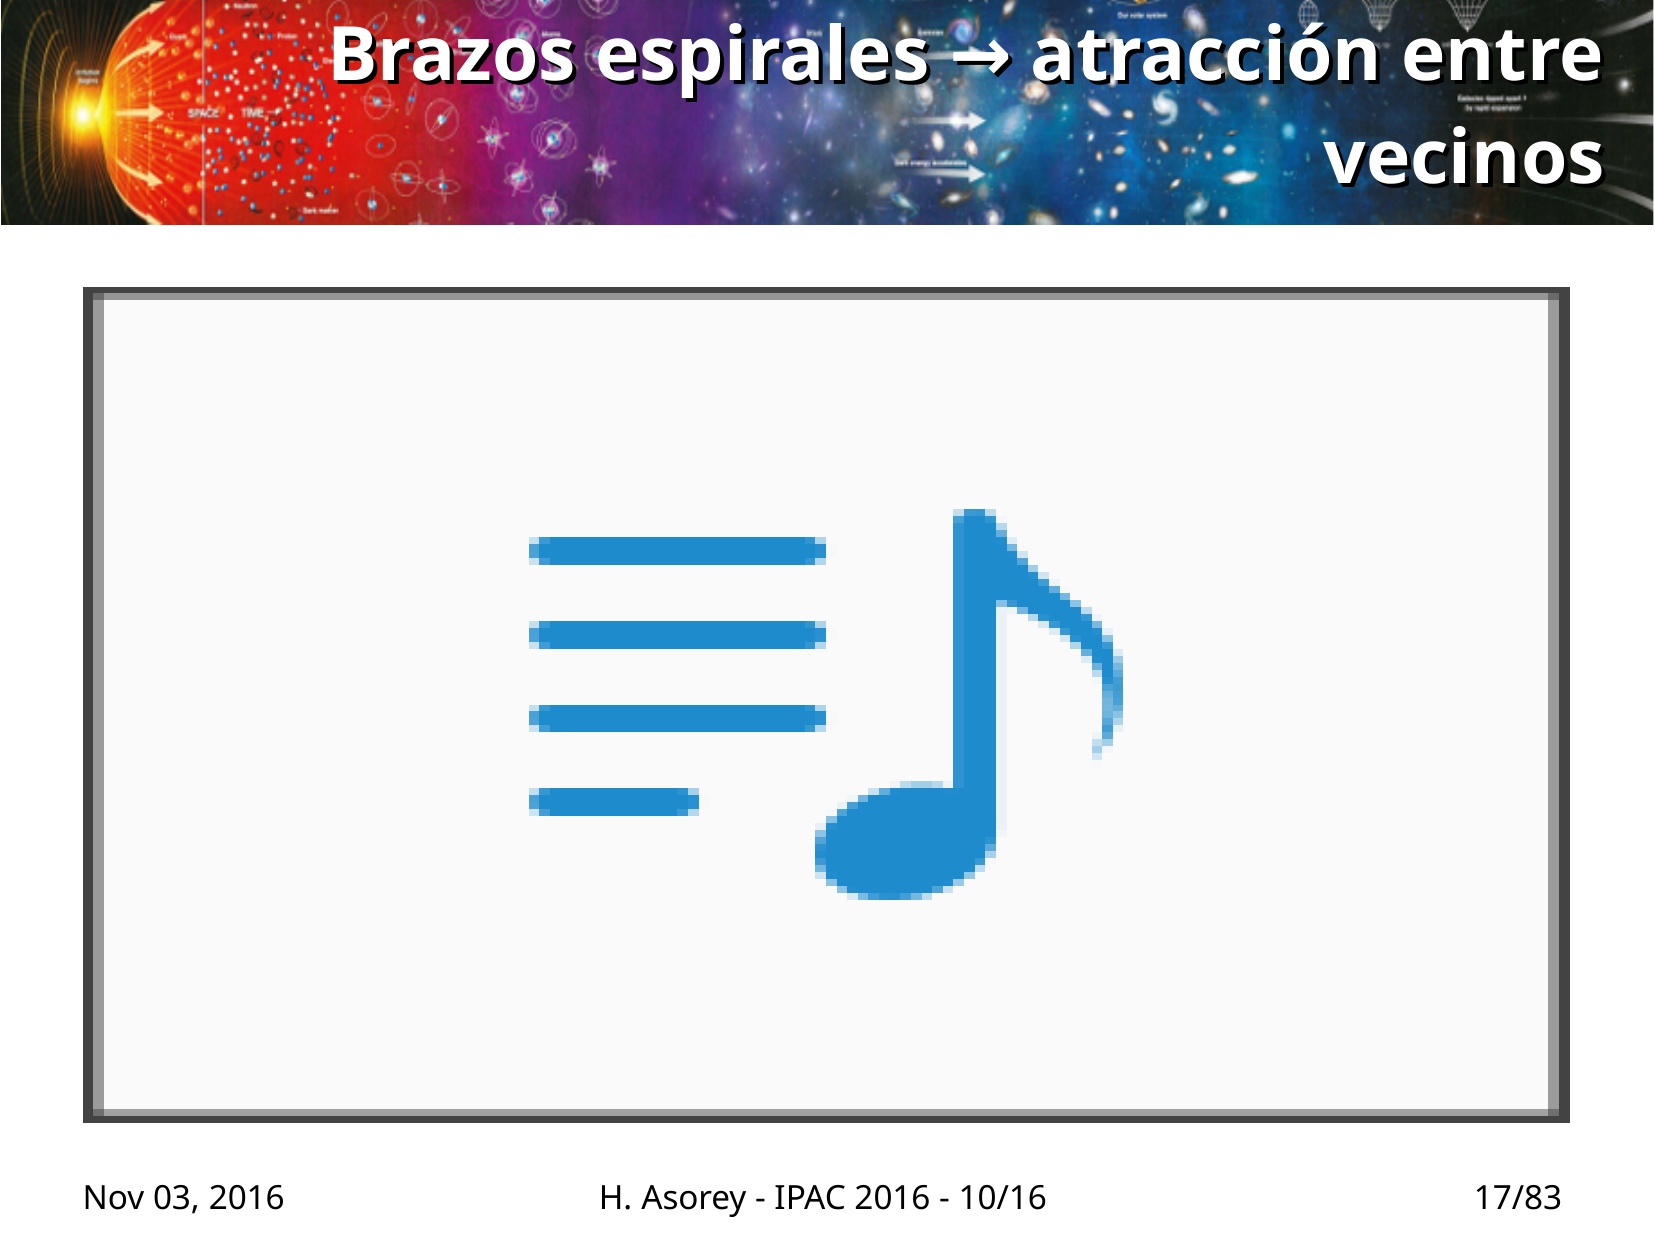

# Brazos espirales → atracción entre vecinos
Nov 03, 2016
H. Asorey - IPAC 2016 - 10/16
17